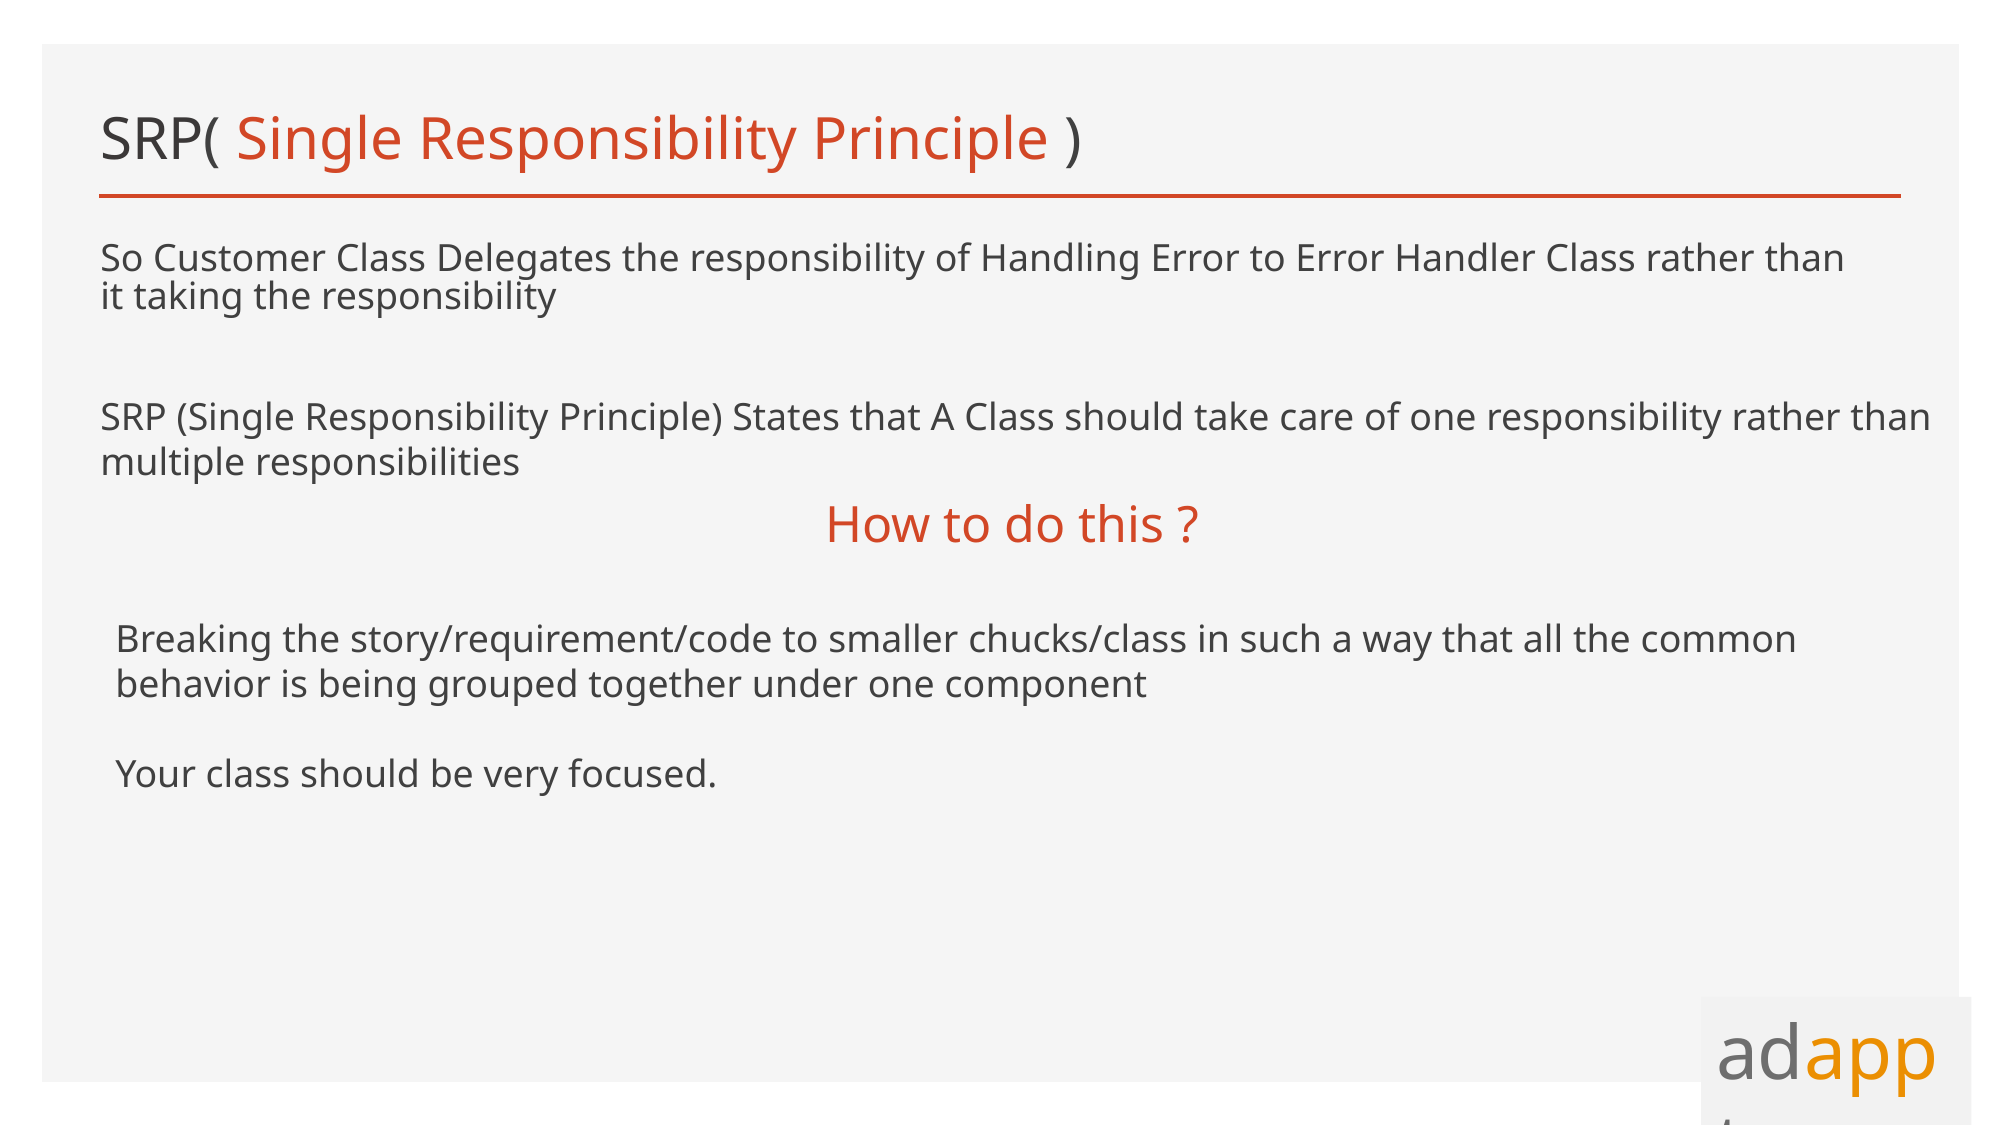

# SRP( Single Responsibility Principle )
So Customer Class Delegates the responsibility of Handling Error to Error Handler Class rather than it taking the responsibility
SRP (Single Responsibility Principle) States that A Class should take care of one responsibility rather than multiple responsibilities
How to do this ?
Breaking the story/requirement/code to smaller chucks/class in such a way that all the common behavior is being grouped together under one component
Your class should be very focused.
adappt